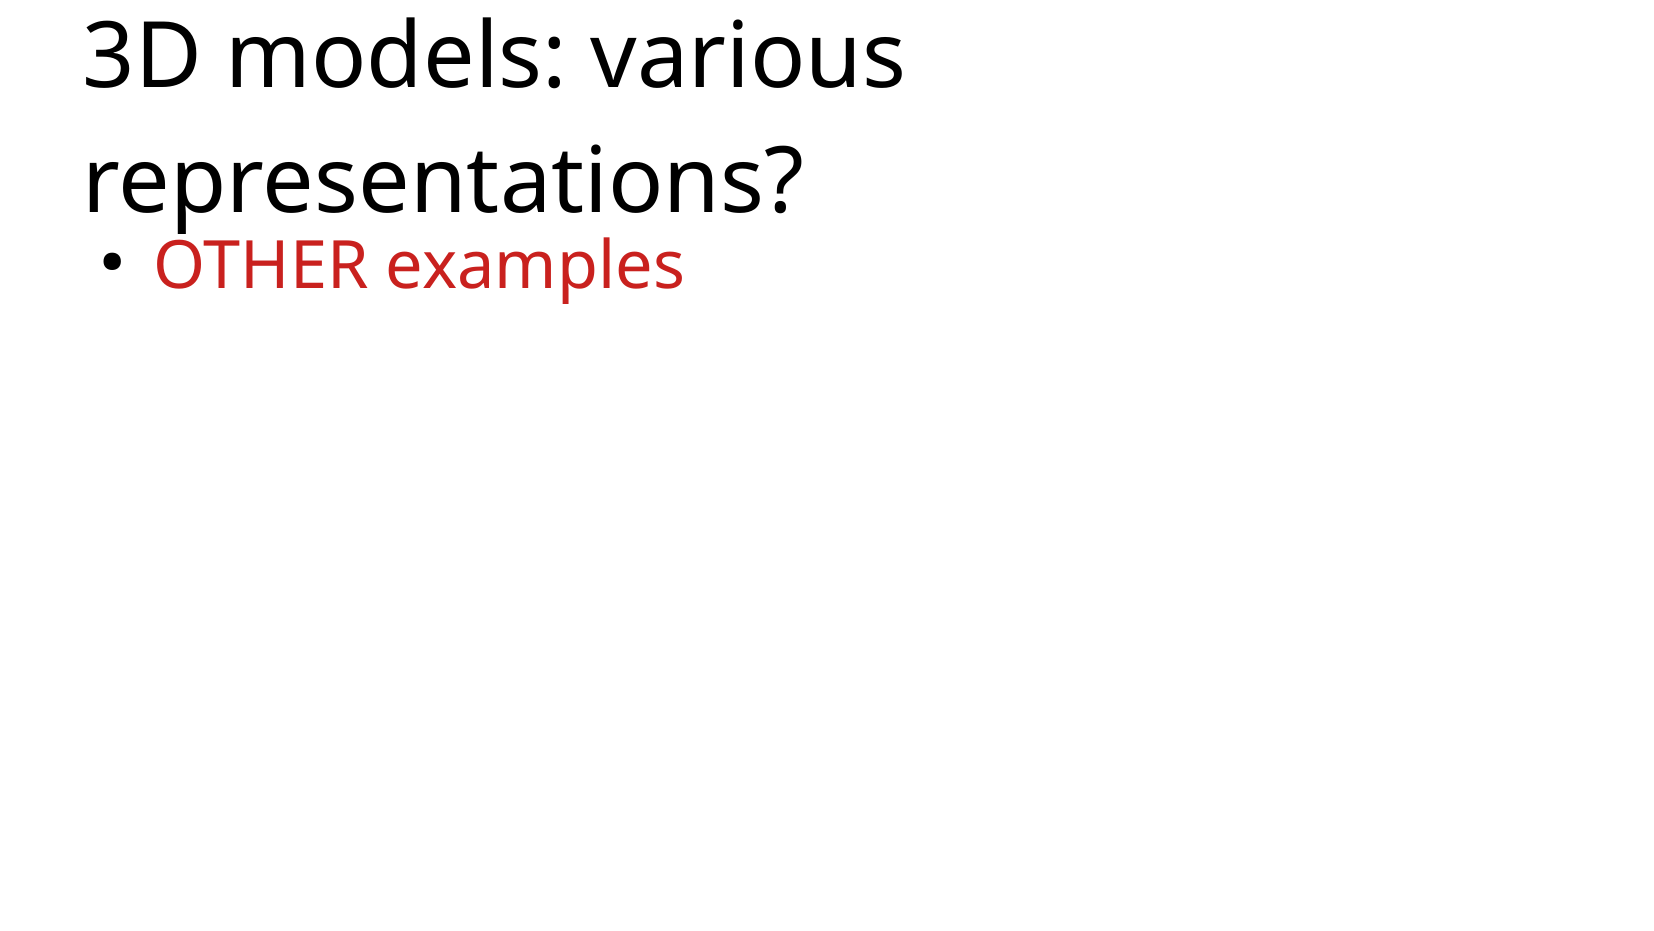

# 3D models: various representations?
OTHER examples